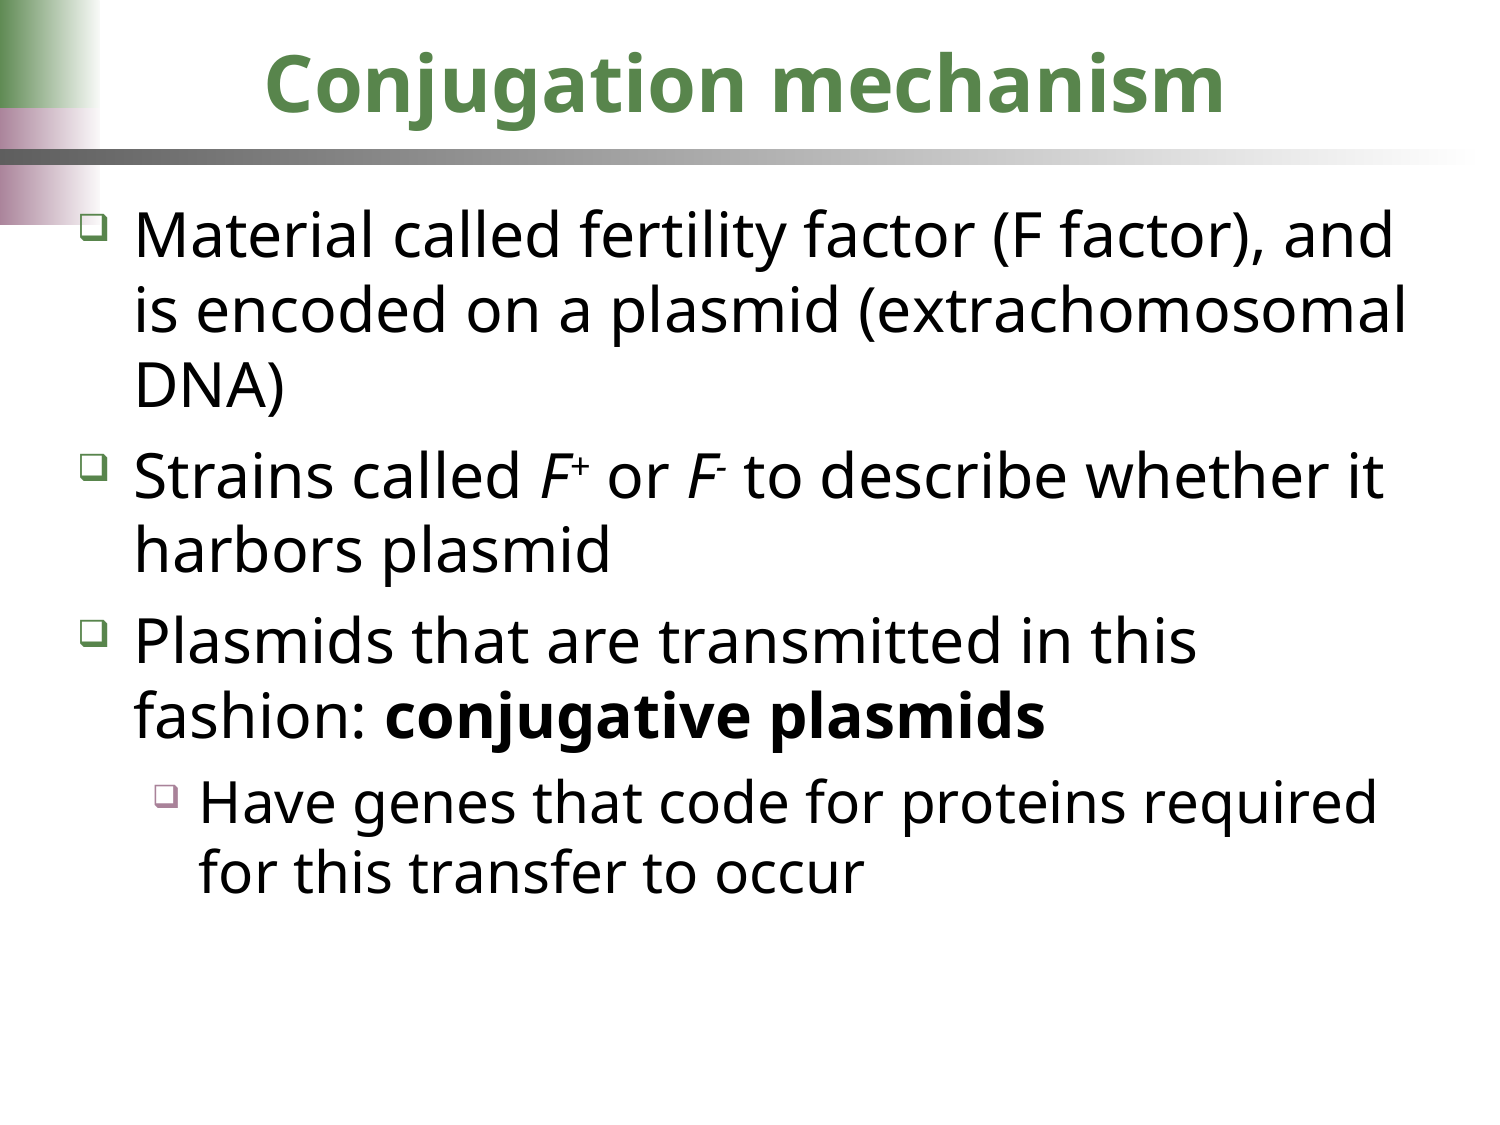

# Conjugation mechanism
Material called fertility factor (F factor), and is encoded on a plasmid (extrachomosomal DNA)
Strains called F+ or F- to describe whether it harbors plasmid
Plasmids that are transmitted in this fashion: conjugative plasmids
Have genes that code for proteins required for this transfer to occur